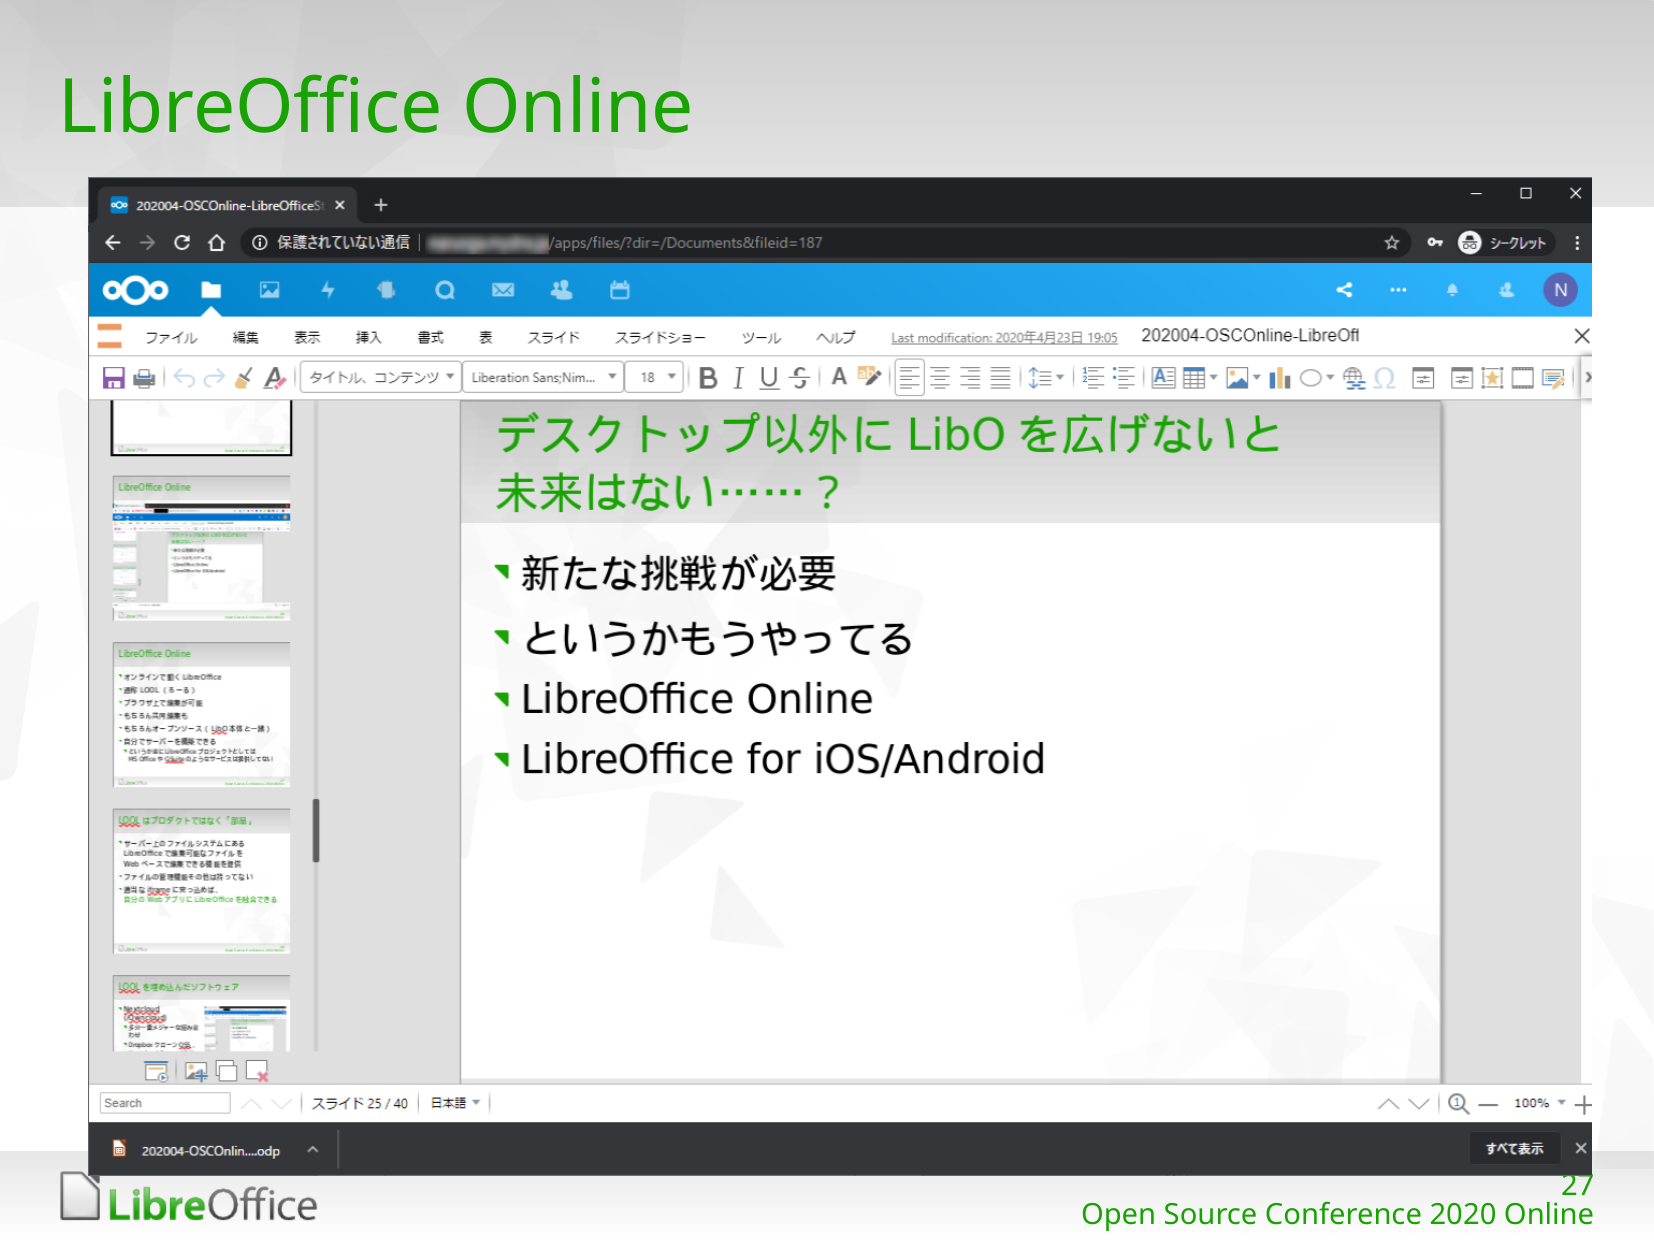

# LibreOffice Online
27
Open Source Conference 2020 Online